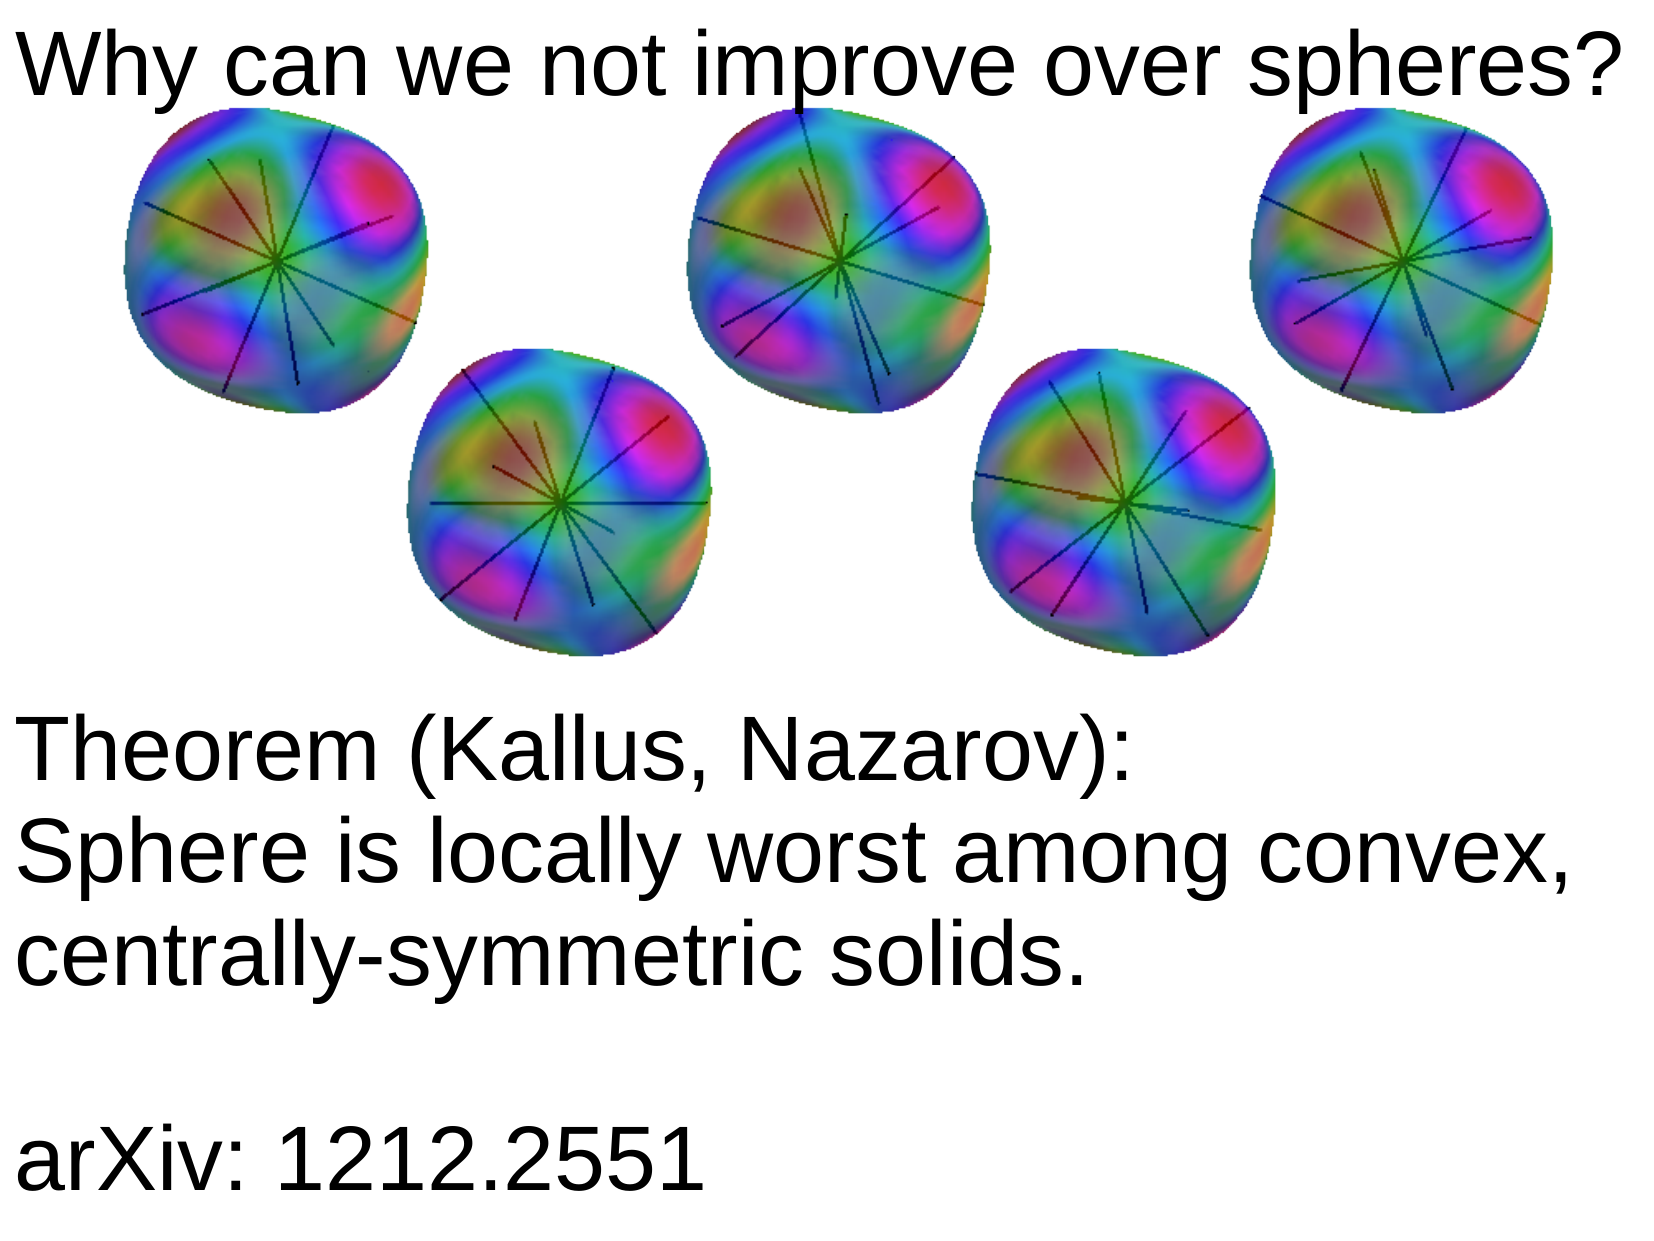

Why can we not improve over spheres?
Theorem (Kallus, Nazarov):
Sphere is locally worst among convex, centrally-symmetric solids.
arXiv: 1212.2551